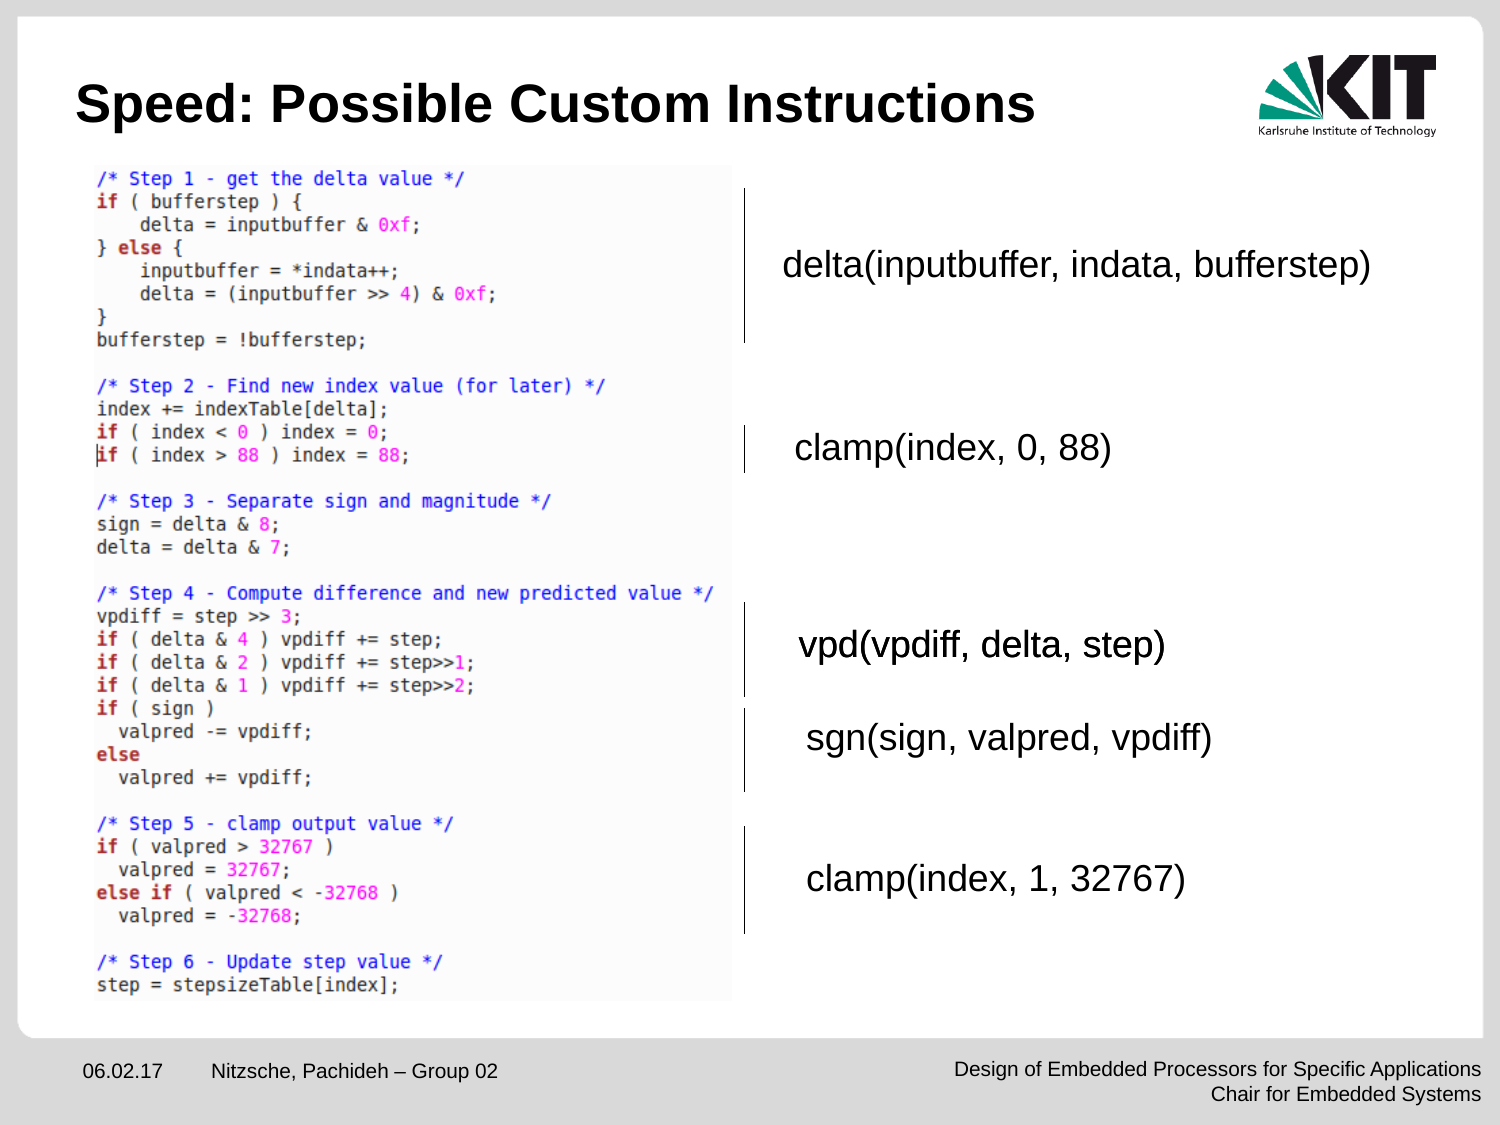

Speed: Possible Custom Instructions
delta(inputbuffer, indata, bufferstep)
clamp(index, 0, 88)
vpd(vpdiff, delta, step)
vpd(vpdiff, delta, step)
sgn(sign, valpred, vpdiff)
clamp(index, 1, 32767)
Nitzsche, Pachideh – Group 02